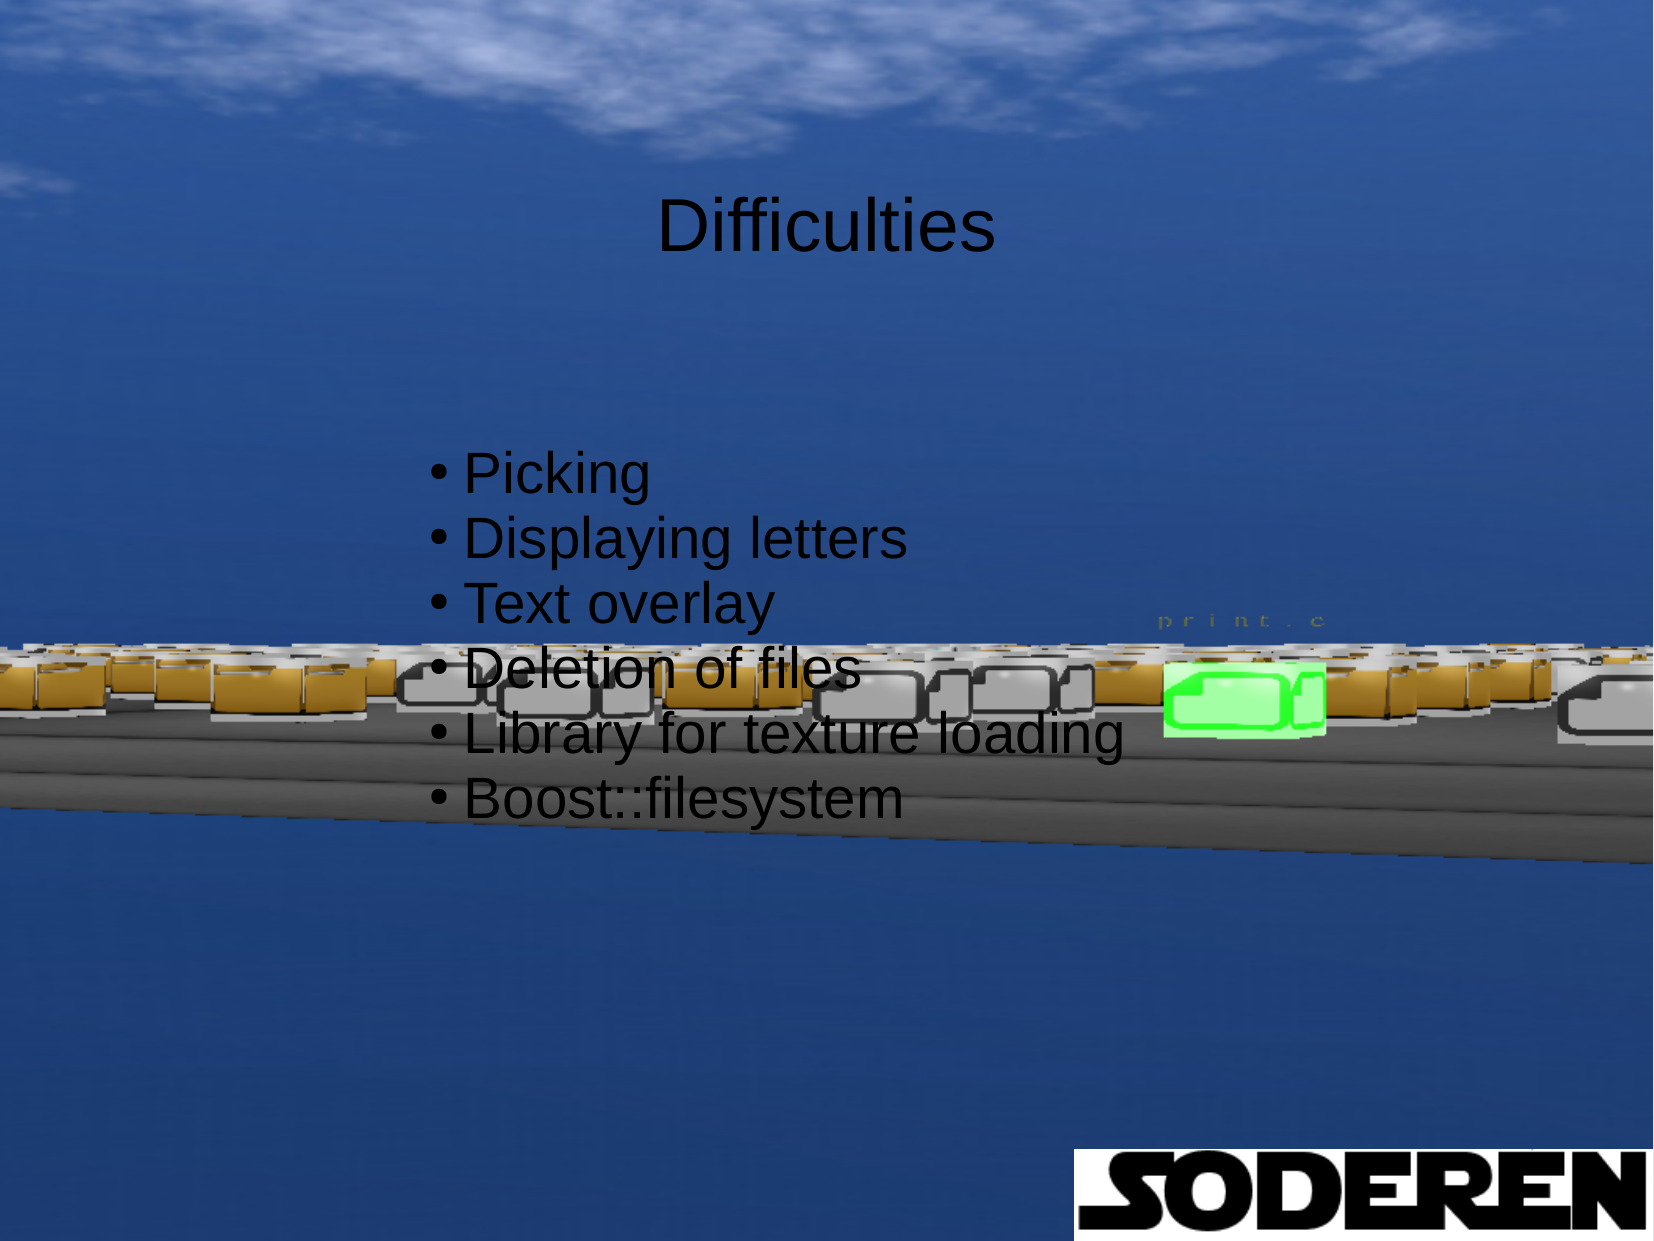

Difficulties
Picking
Displaying letters
Text overlay
Deletion of files
Library for texture loading
Boost::filesystem